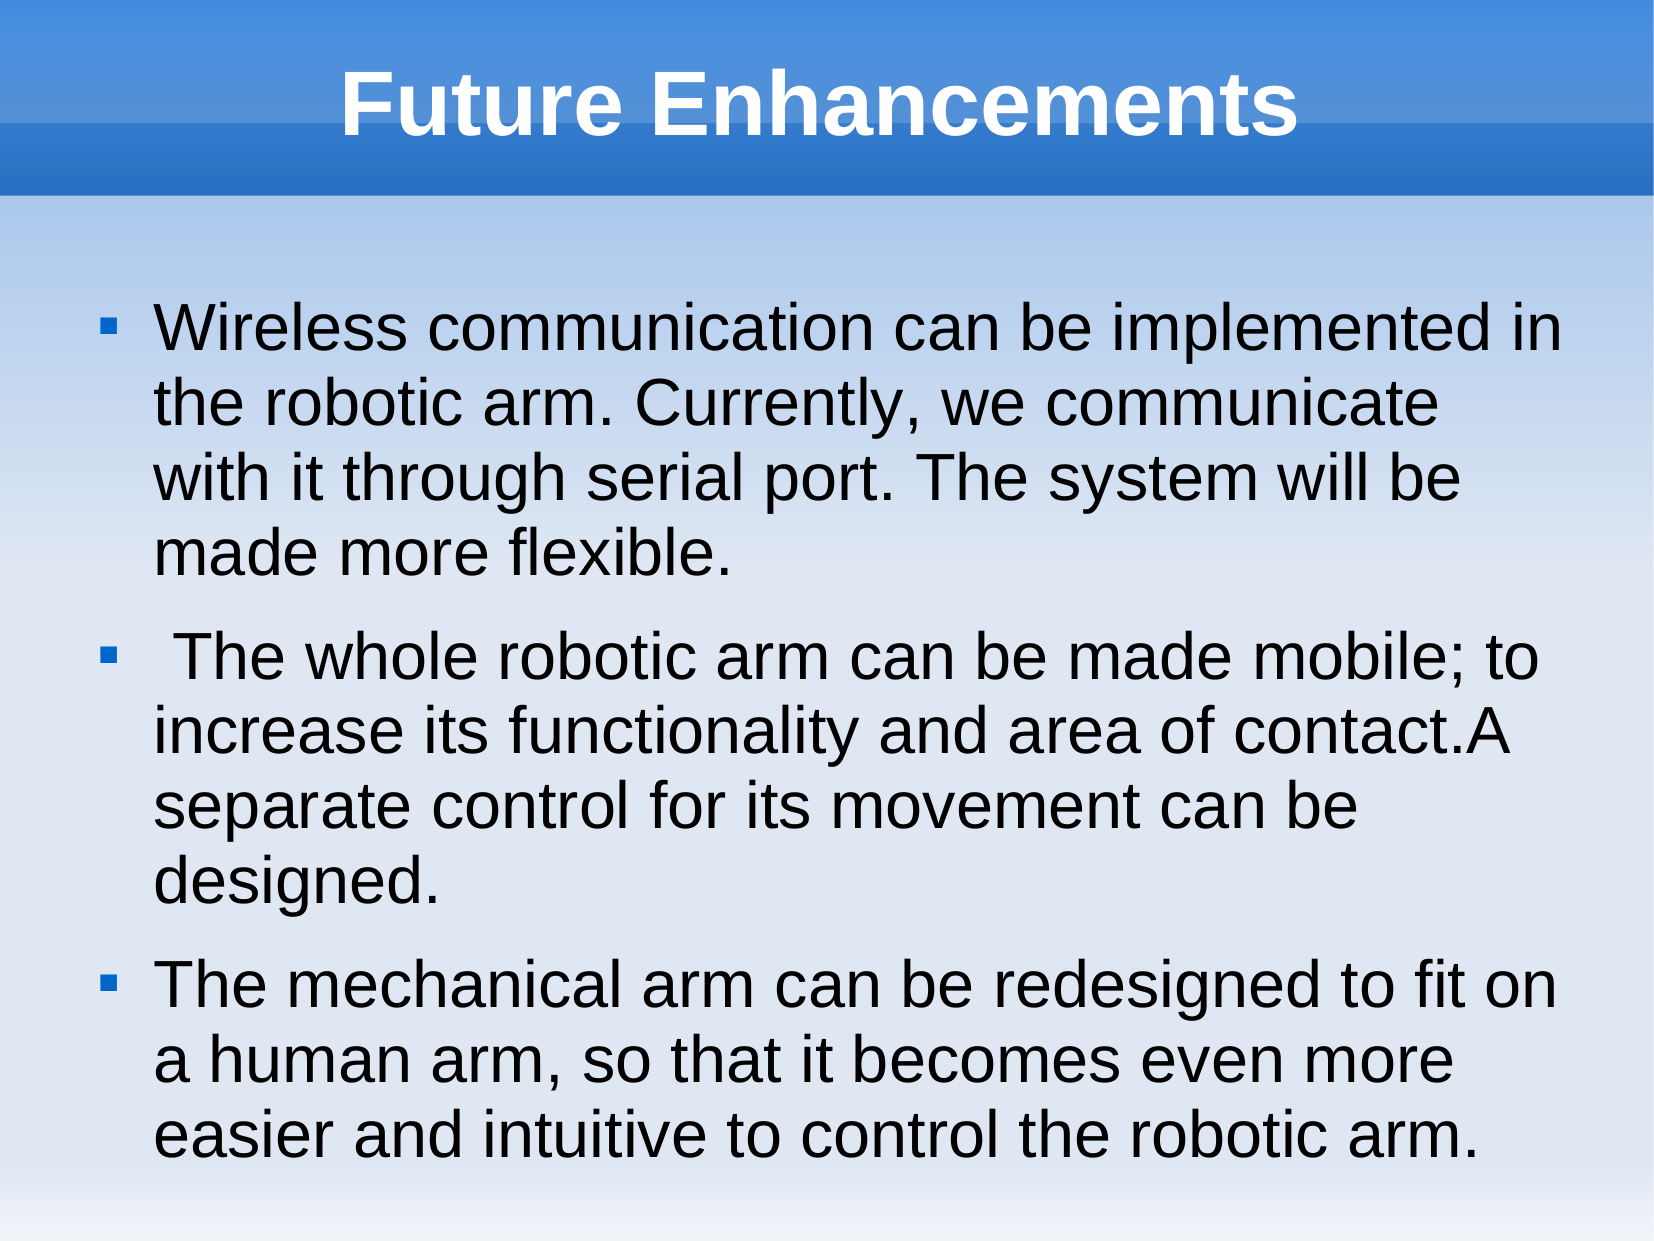

# Future Enhancements
Wireless communication can be implemented in the robotic arm. Currently, we communicate with it through serial port. The system will be made more flexible.
 The whole robotic arm can be made mobile; to increase its functionality and area of contact.A separate control for its movement can be designed.
The mechanical arm can be redesigned to fit on a human arm, so that it becomes even more easier and intuitive to control the robotic arm.